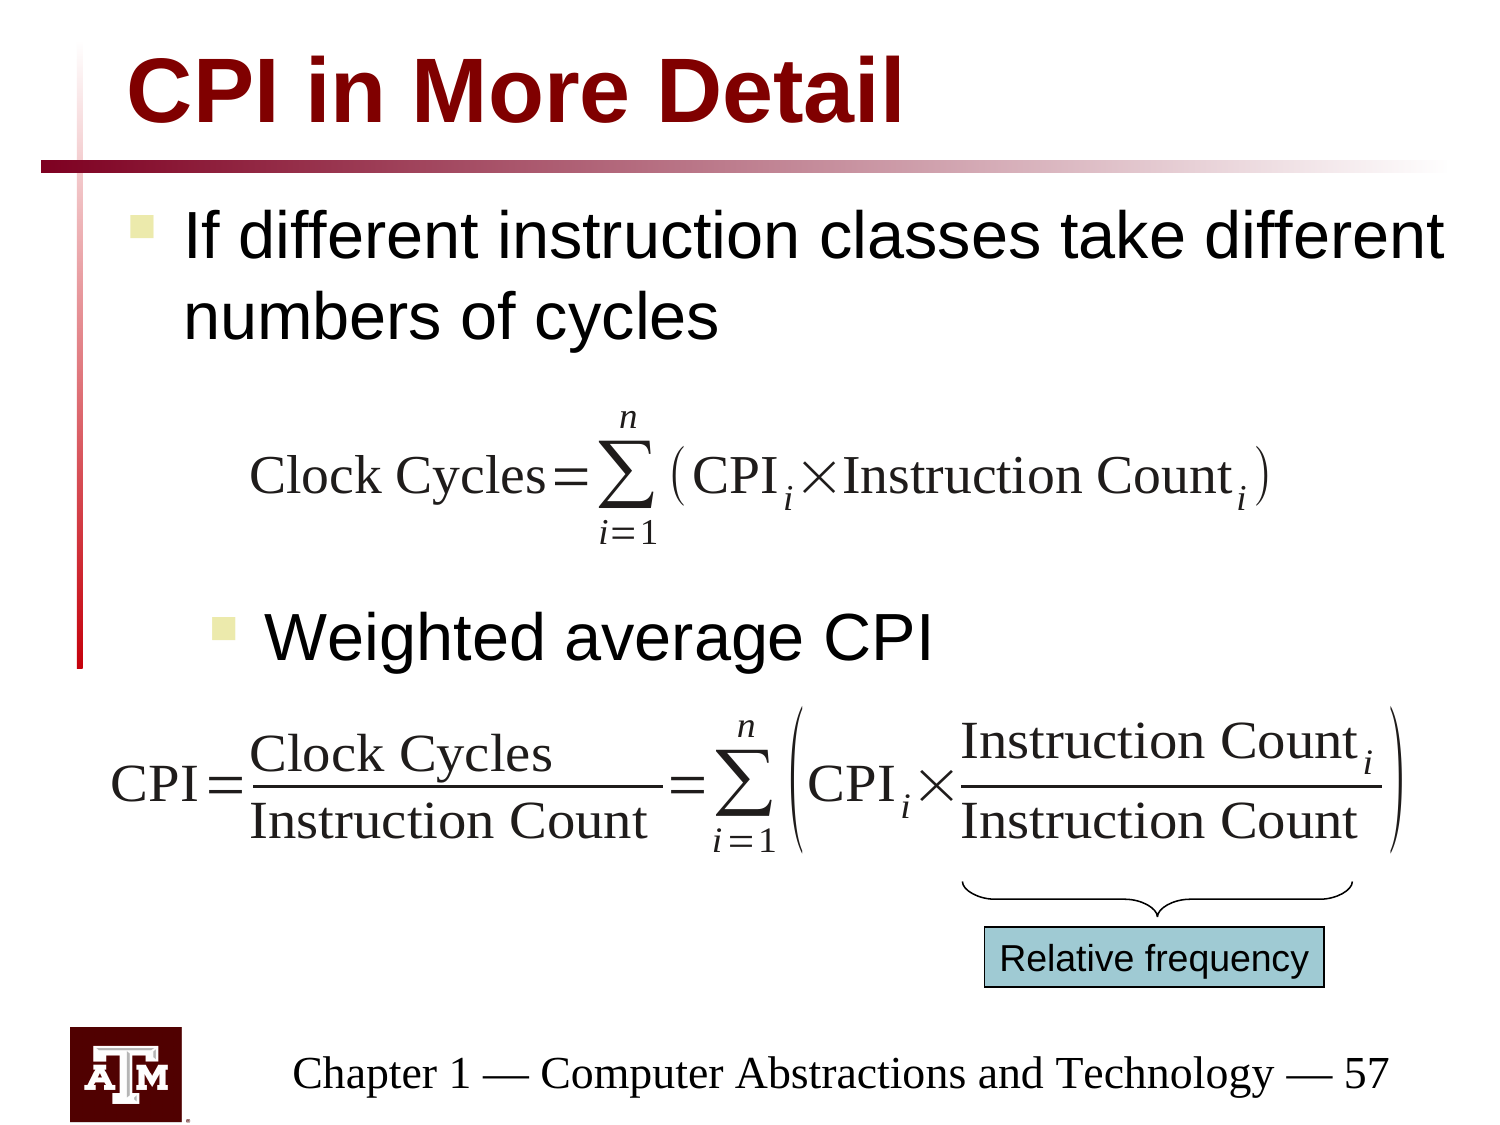

# CPI in More Detail
If different instruction classes take different numbers of cycles
Weighted average CPI
Relative frequency
Chapter 1 — Computer Abstractions and Technology